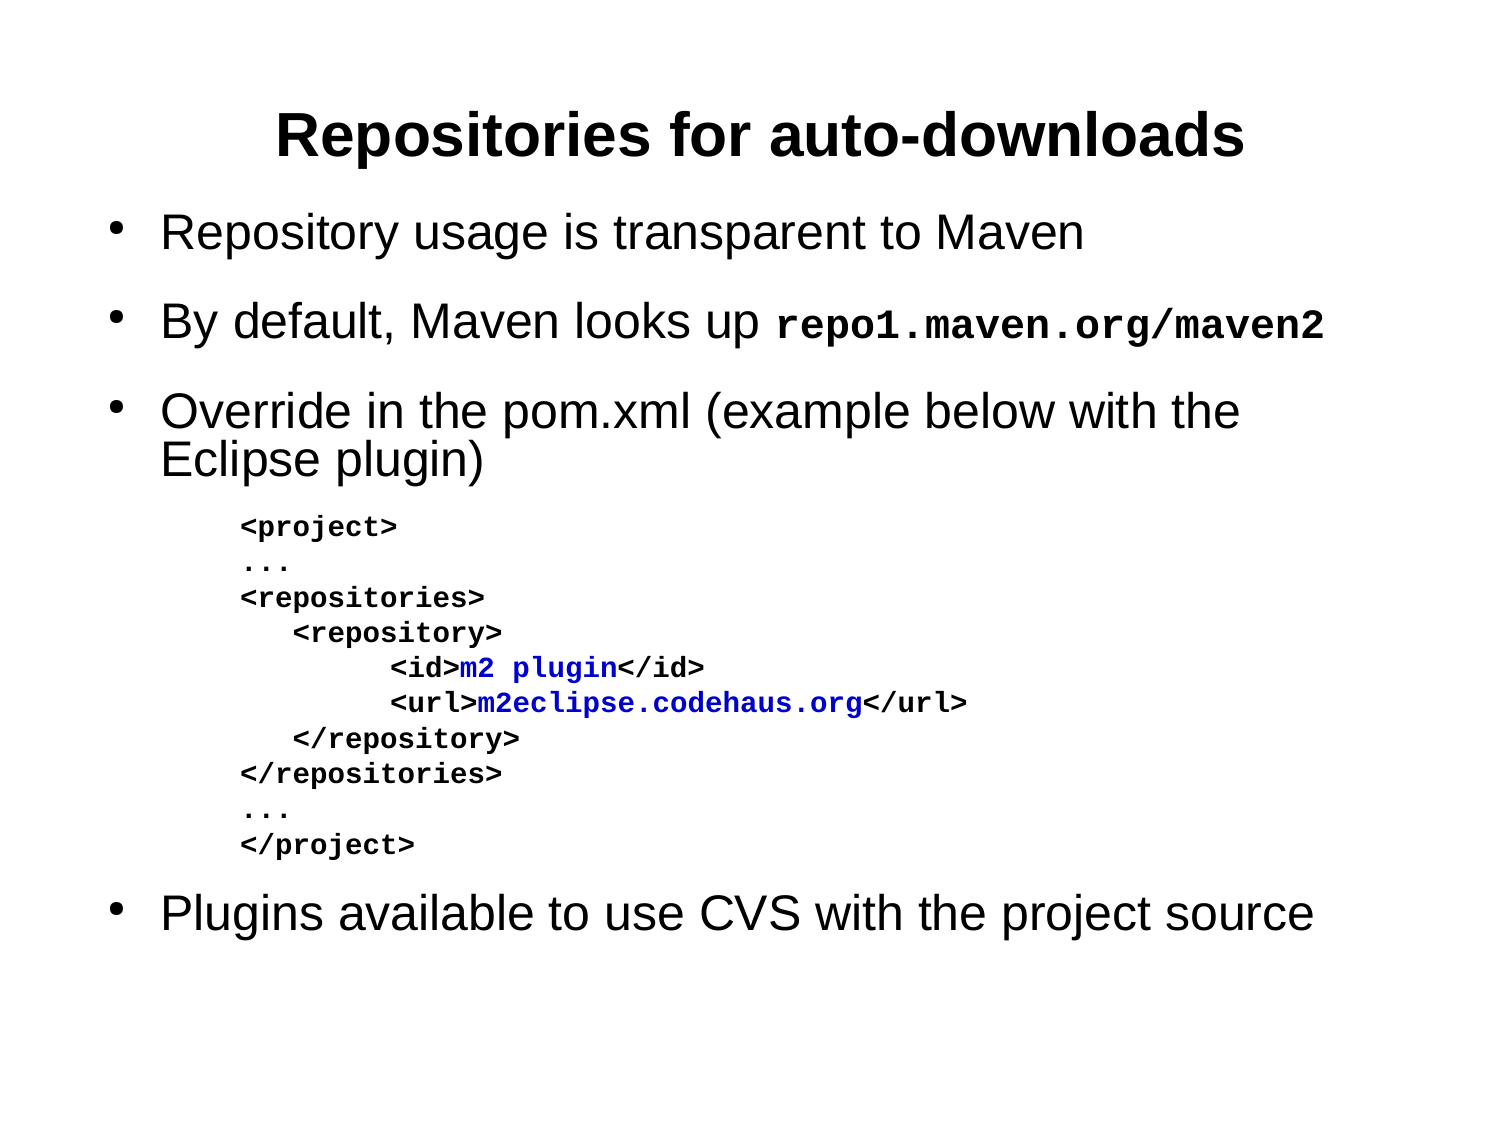

# Repositories for auto-downloads
Repository usage is transparent to Maven
By default, Maven looks up repo1.maven.org/maven2
Override in the pom.xml (example below with the Eclipse plugin)
		<project>
 		...
 		<repositories>
 		 <repository>
 		<id>m2 plugin</id>
 		<url>m2eclipse.codehaus.org</url>
 		 </repository>
 		</repositories>
 		...
		</project>
Plugins available to use CVS with the project source